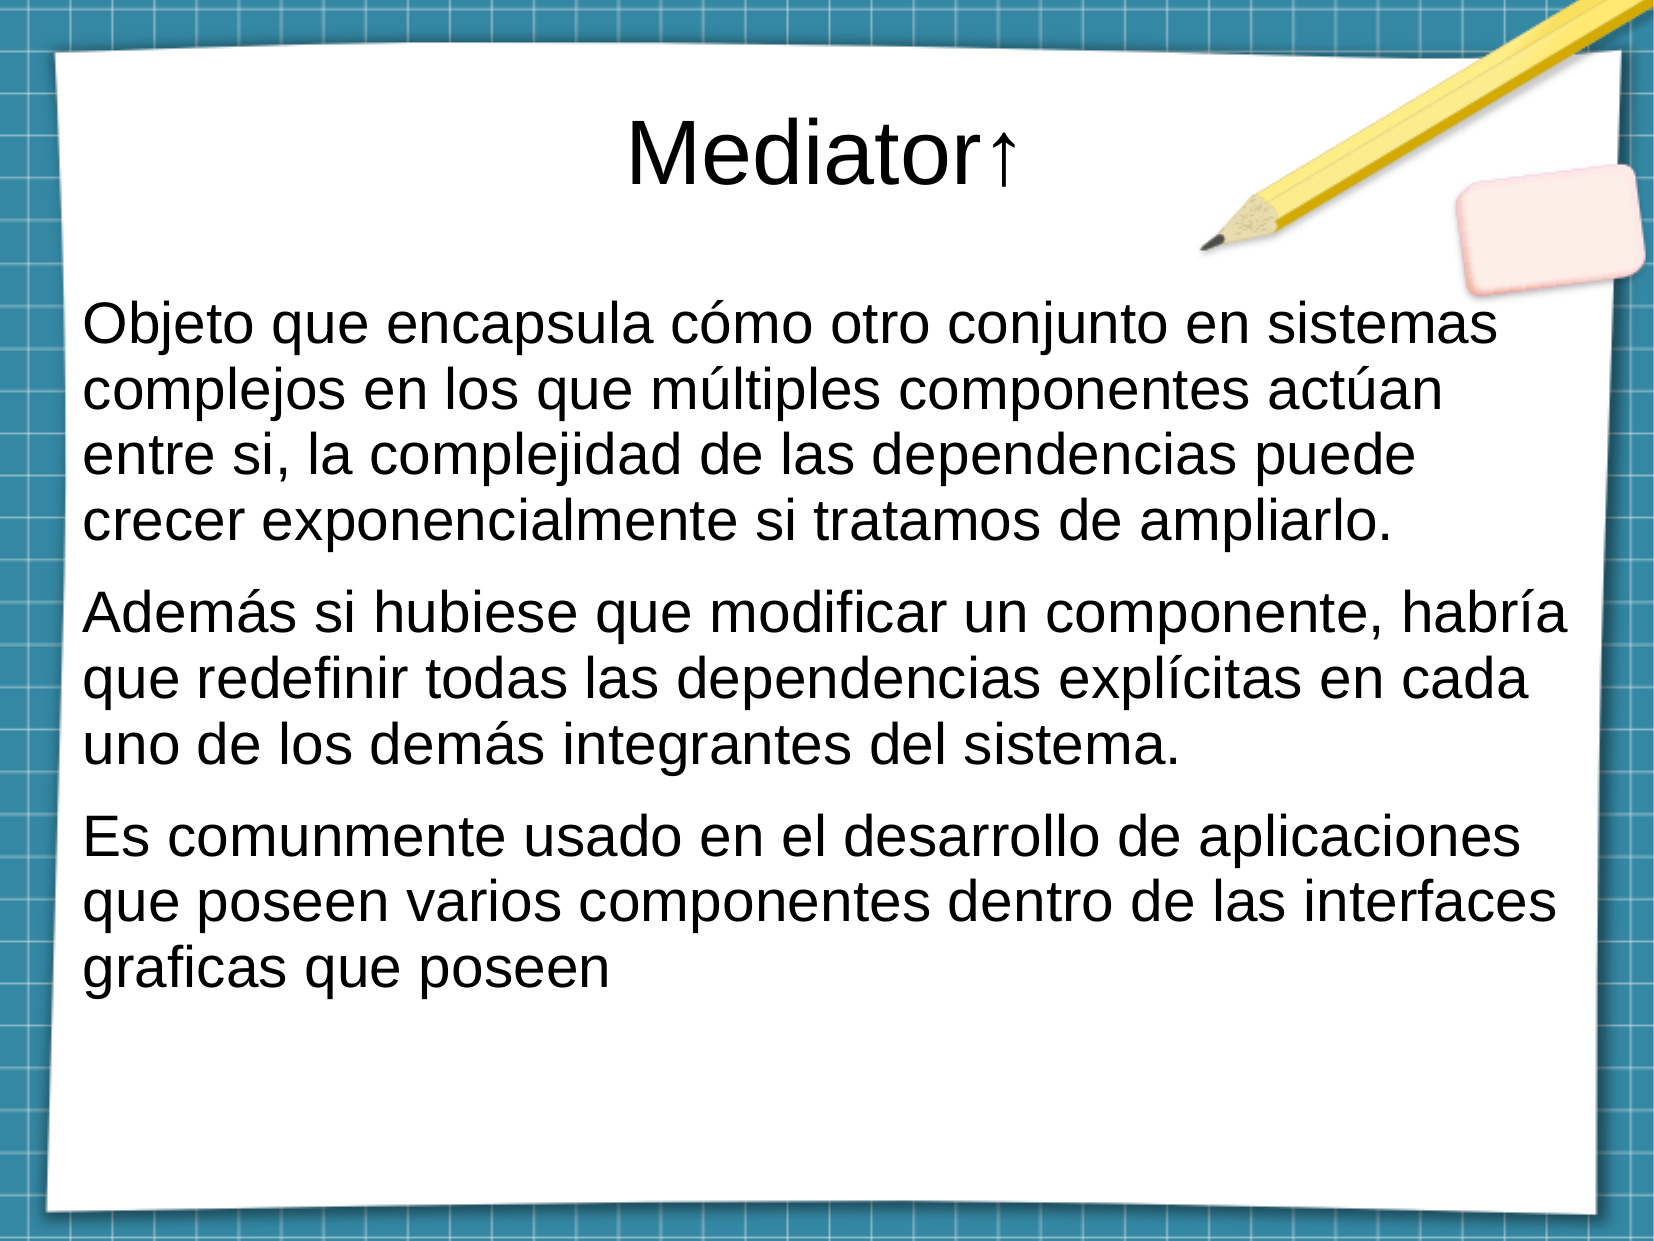

# Mediator↑
Objeto que encapsula cómo otro conjunto en sistemas complejos en los que múltiples componentes actúan entre si, la complejidad de las dependencias puede crecer exponencialmente si tratamos de ampliarlo.
Además si hubiese que modificar un componente, habría que redefinir todas las dependencias explícitas en cada uno de los demás integrantes del sistema.
Es comunmente usado en el desarrollo de aplicaciones que poseen varios componentes dentro de las interfaces graficas que poseen